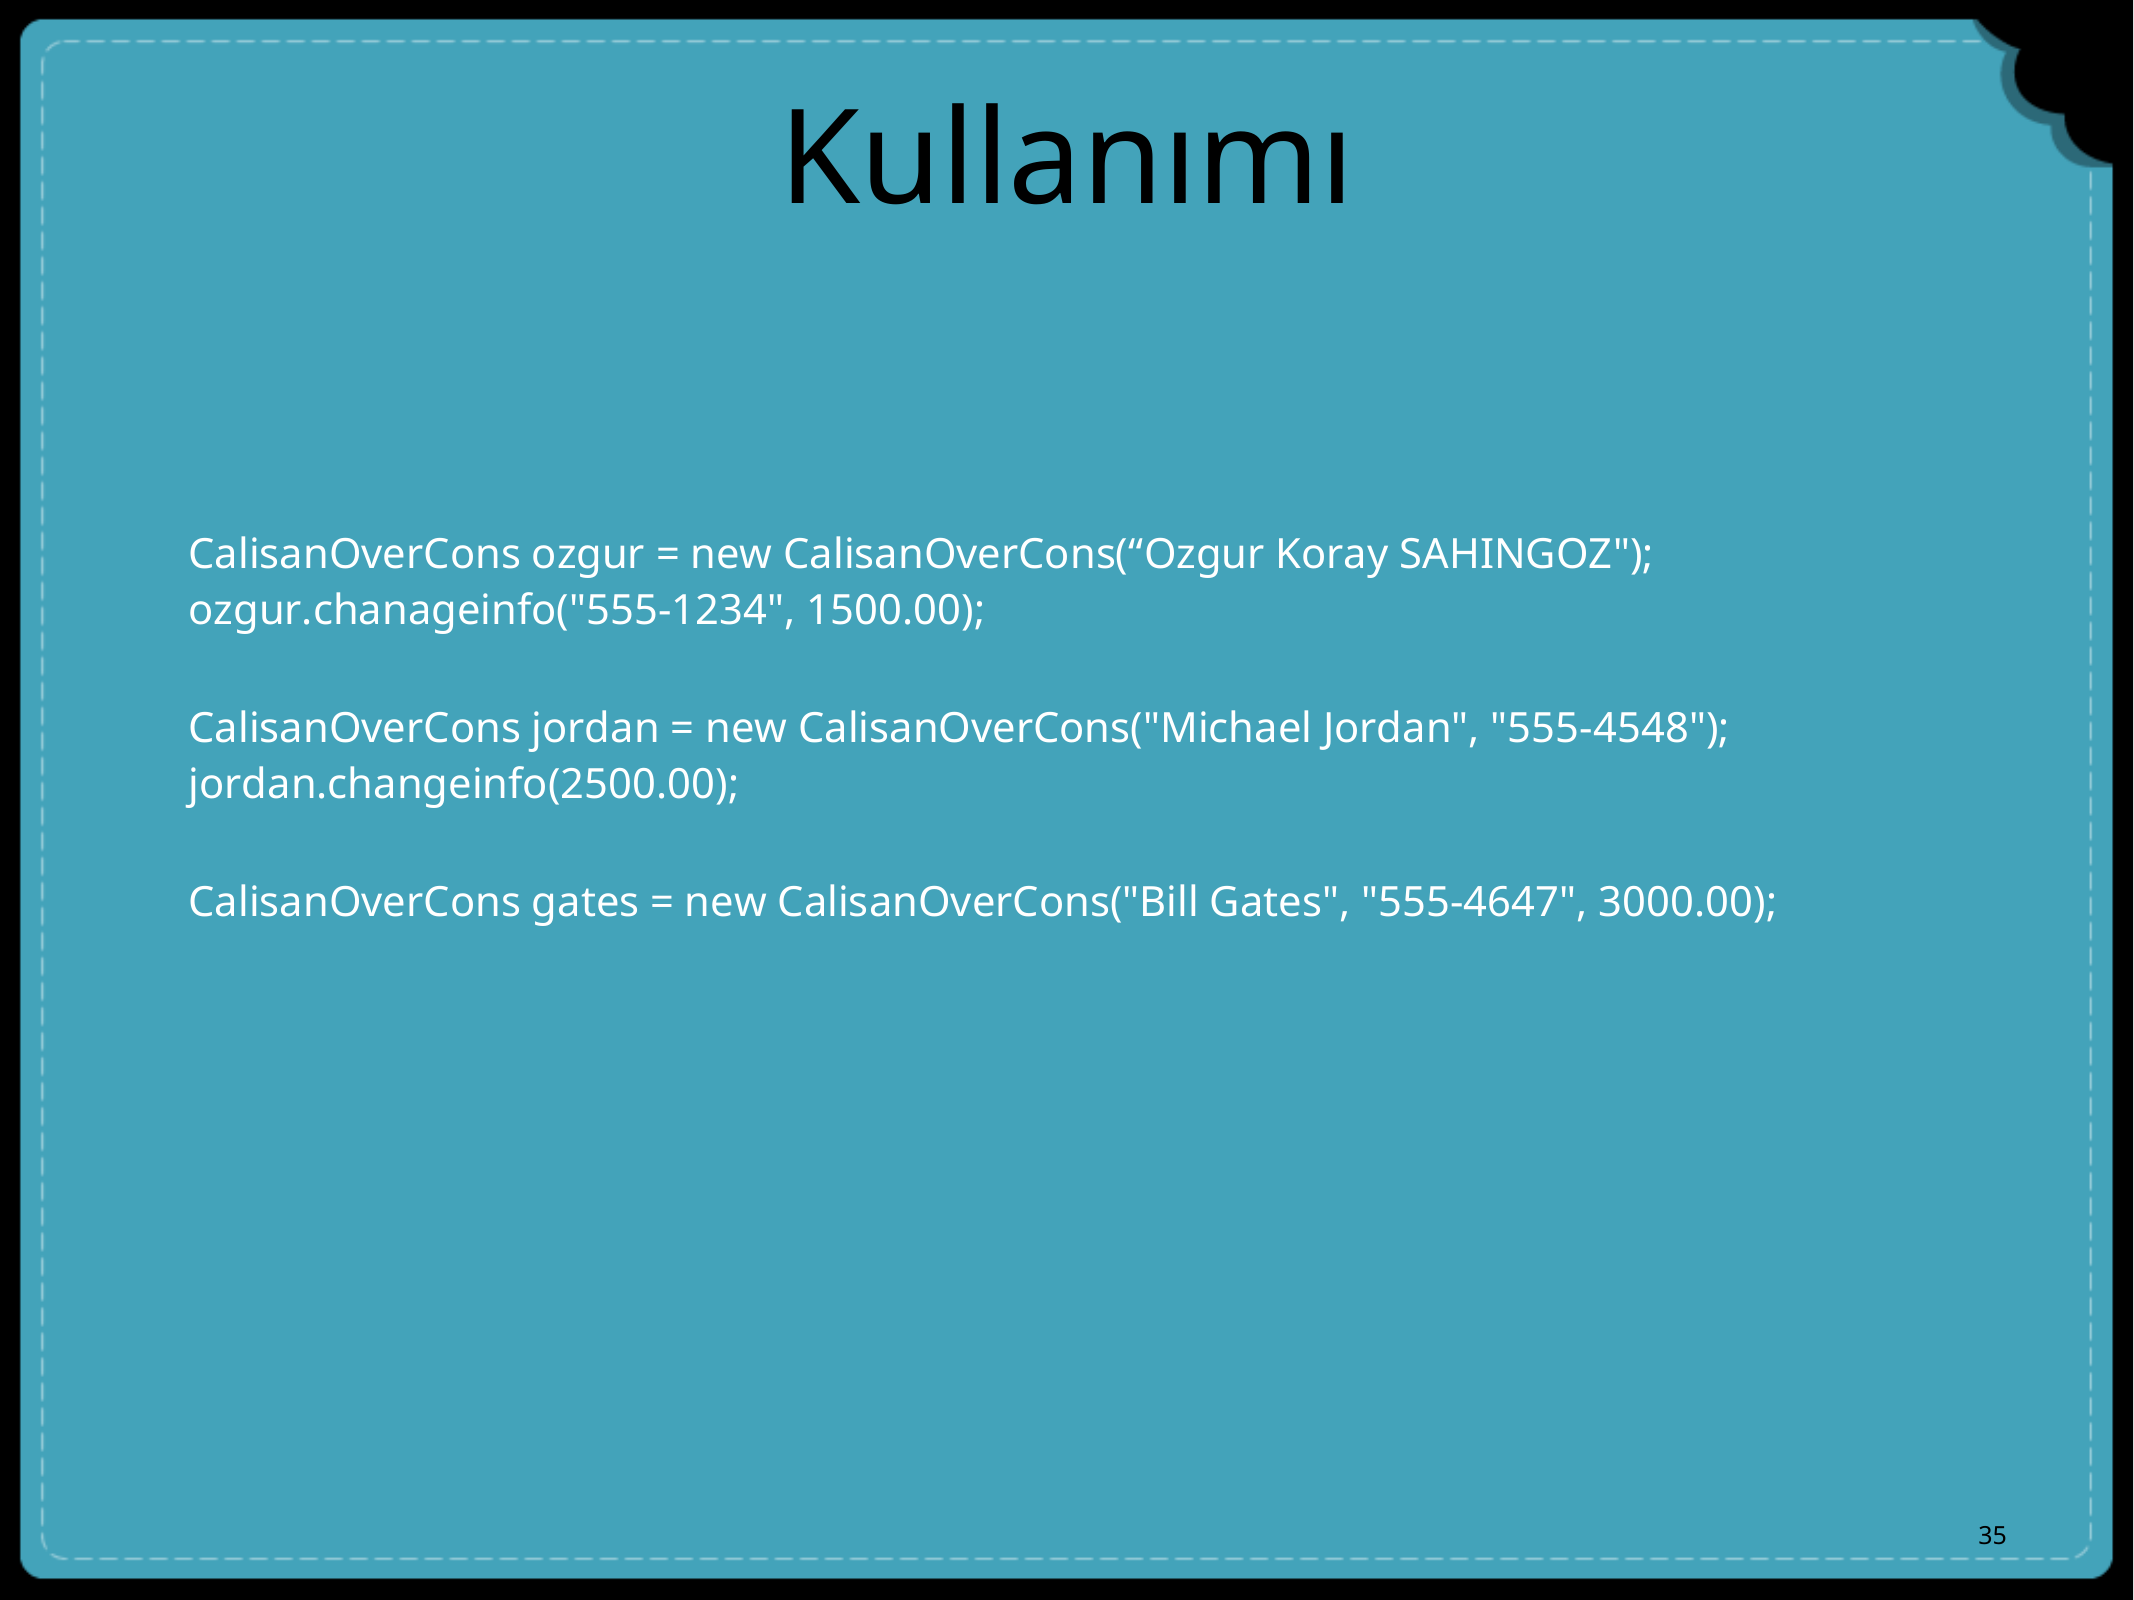

# Kullanımı
CalisanOverCons ozgur = new CalisanOverCons(“Ozgur Koray SAHINGOZ");
ozgur.chanageinfo("555-1234", 1500.00);
CalisanOverCons jordan = new CalisanOverCons("Michael Jordan", "555-4548");
jordan.changeinfo(2500.00);
CalisanOverCons gates = new CalisanOverCons("Bill Gates", "555-4647", 3000.00);
35